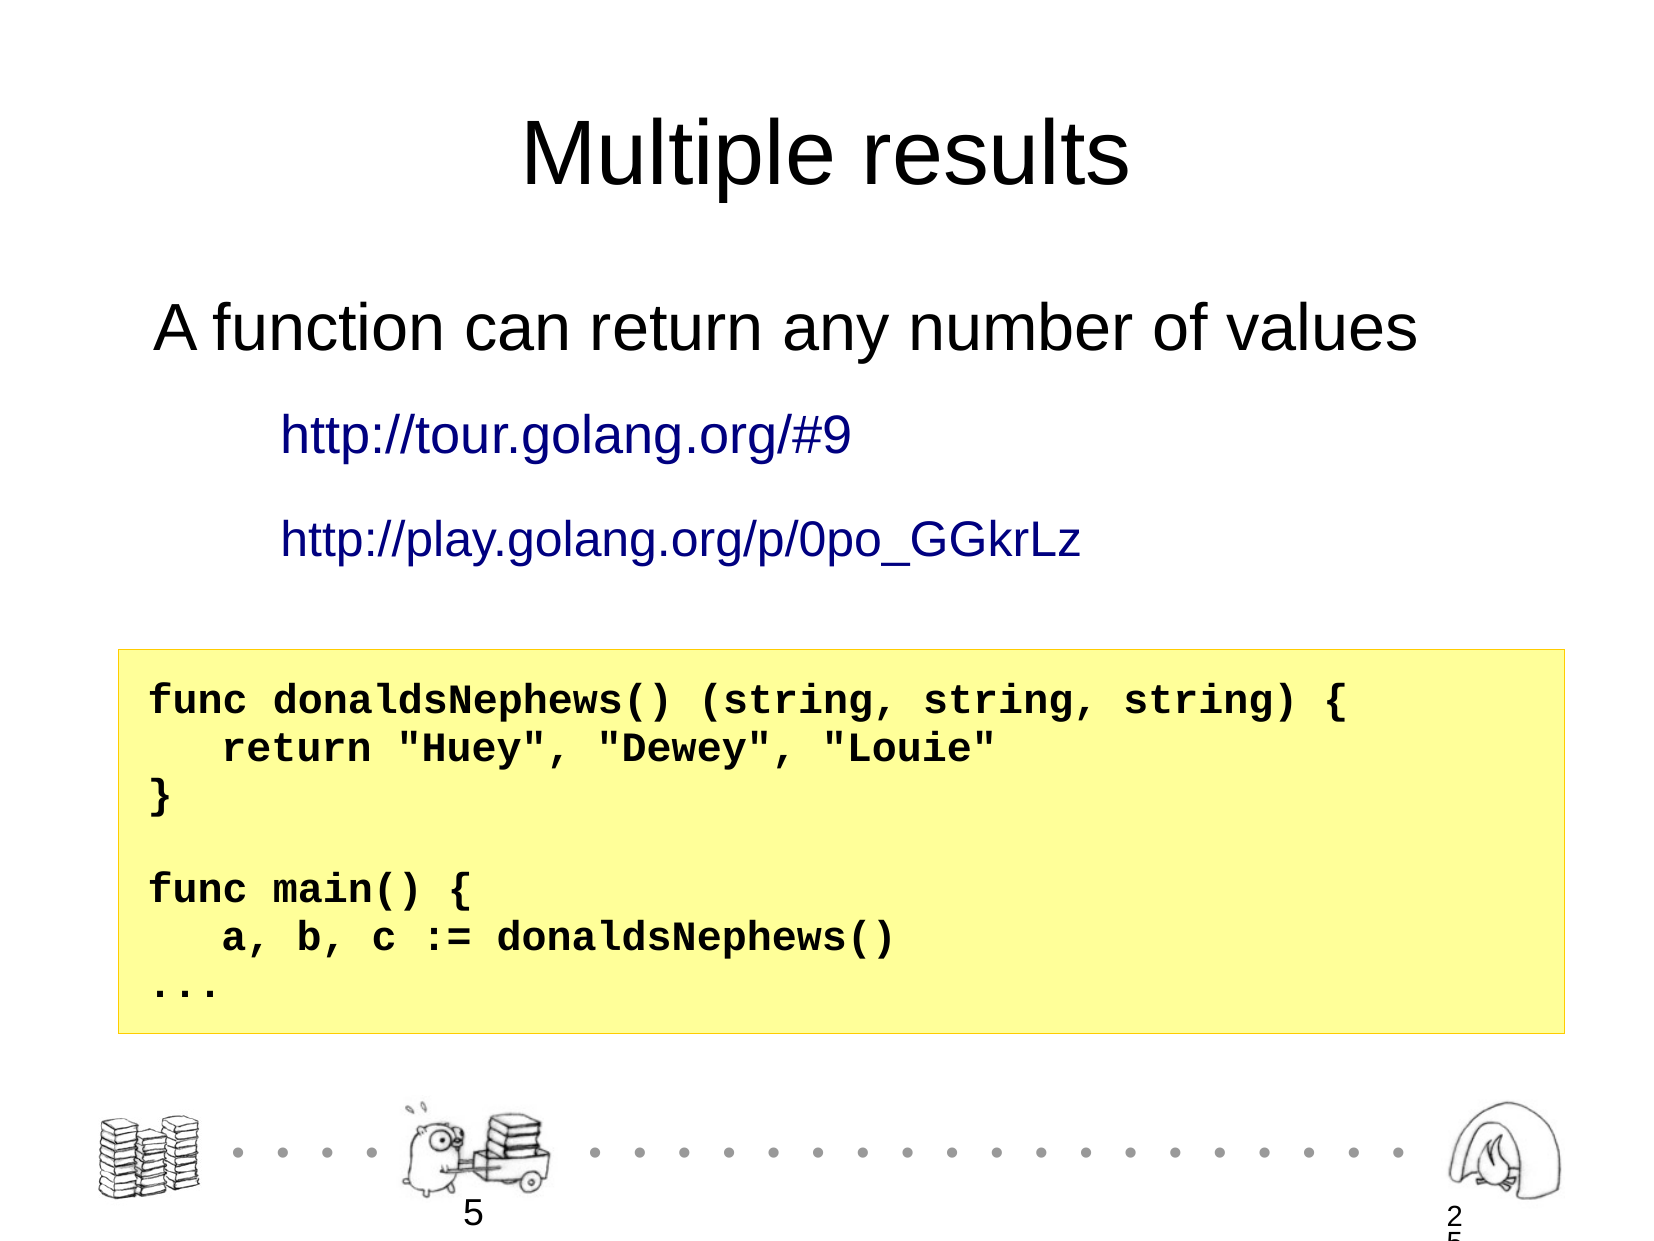

# Multiple results
A function can return any number of values
http://tour.golang.org/#9
http://play.golang.org/p/0po_GGkrLz
func donaldsNephews() (string, string, string) {
	return "Huey", "Dewey", "Louie"
}
func main() {
	a, b, c := donaldsNephews()
...